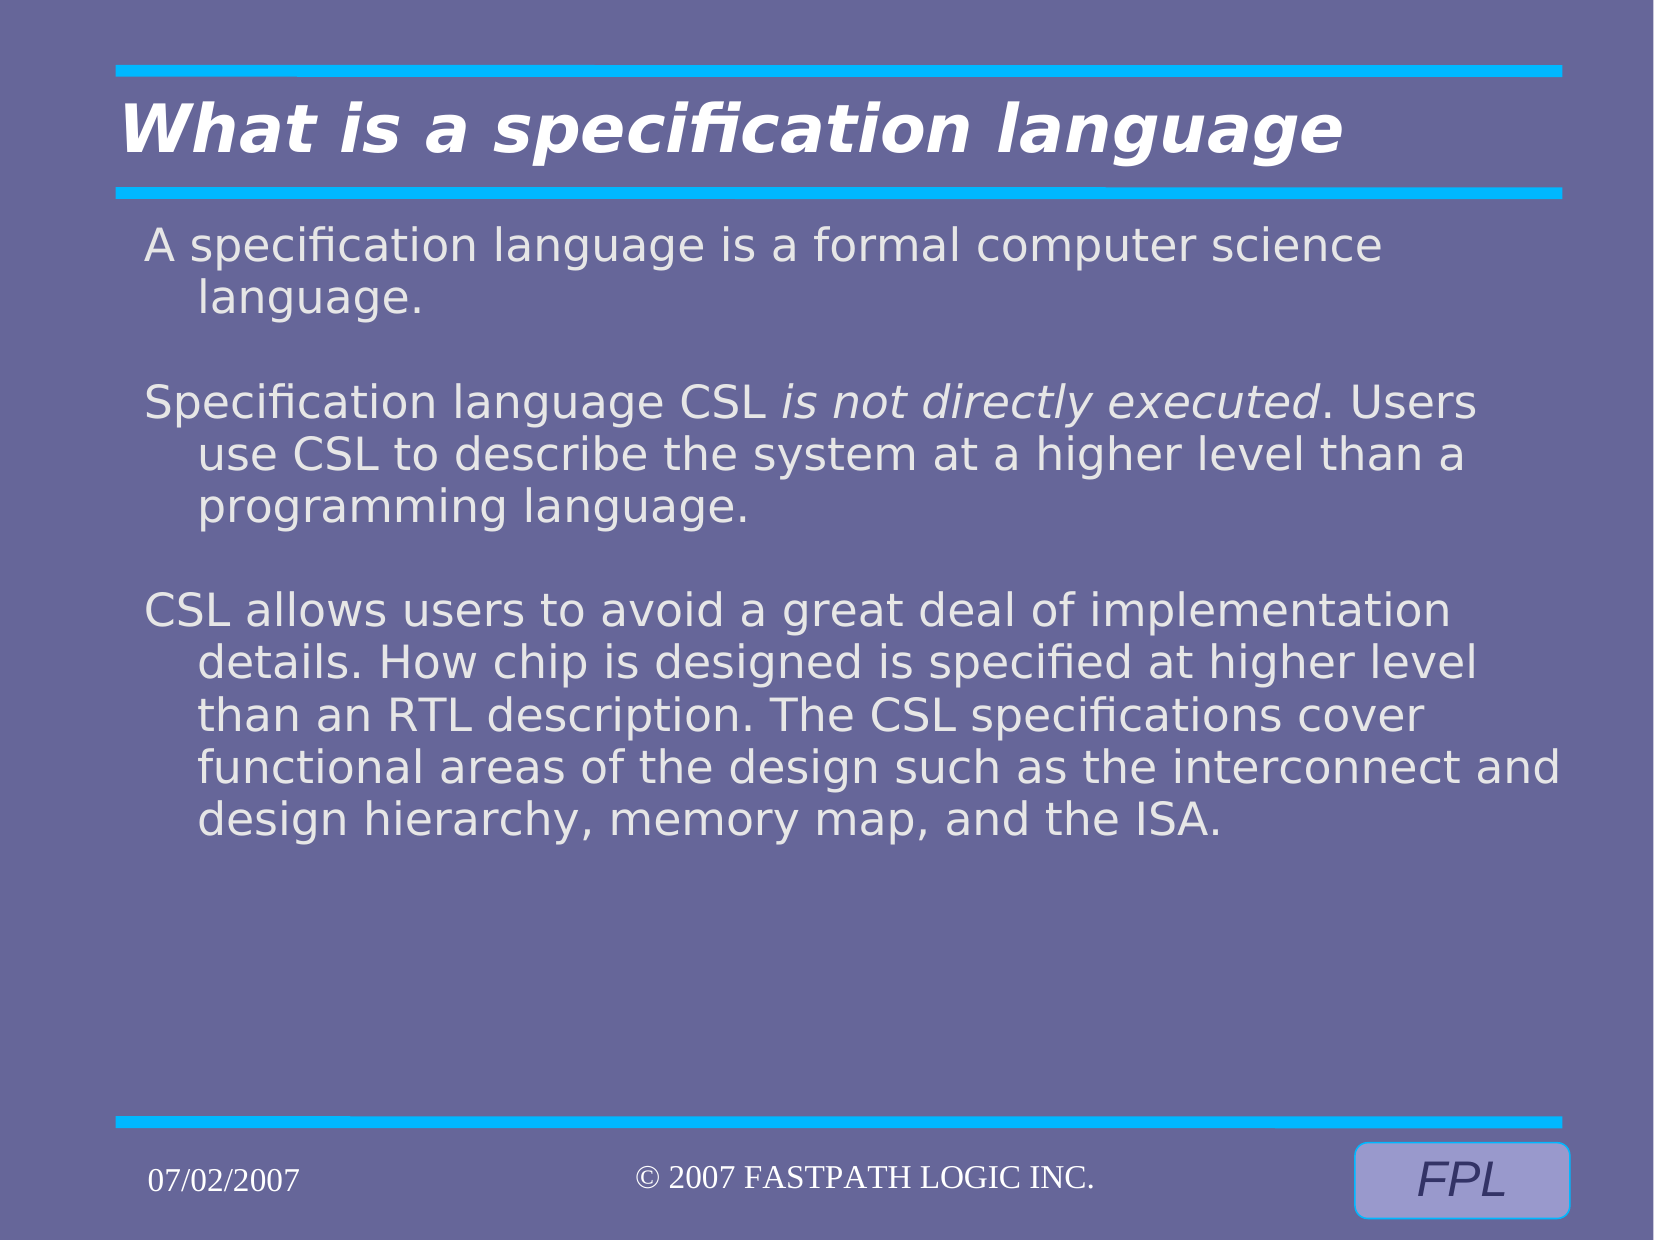

# What is a specification language
A specification language is a formal computer science language.
Specification language CSL is not directly executed. Users use CSL to describe the system at a higher level than a programming language.
CSL allows users to avoid a great deal of implementation details. How chip is designed is specified at higher level than an RTL description. The CSL specifications cover functional areas of the design such as the interconnect and design hierarchy, memory map, and the ISA.
© 2007 FASTPATH LOGIC INC.
07/02/2007